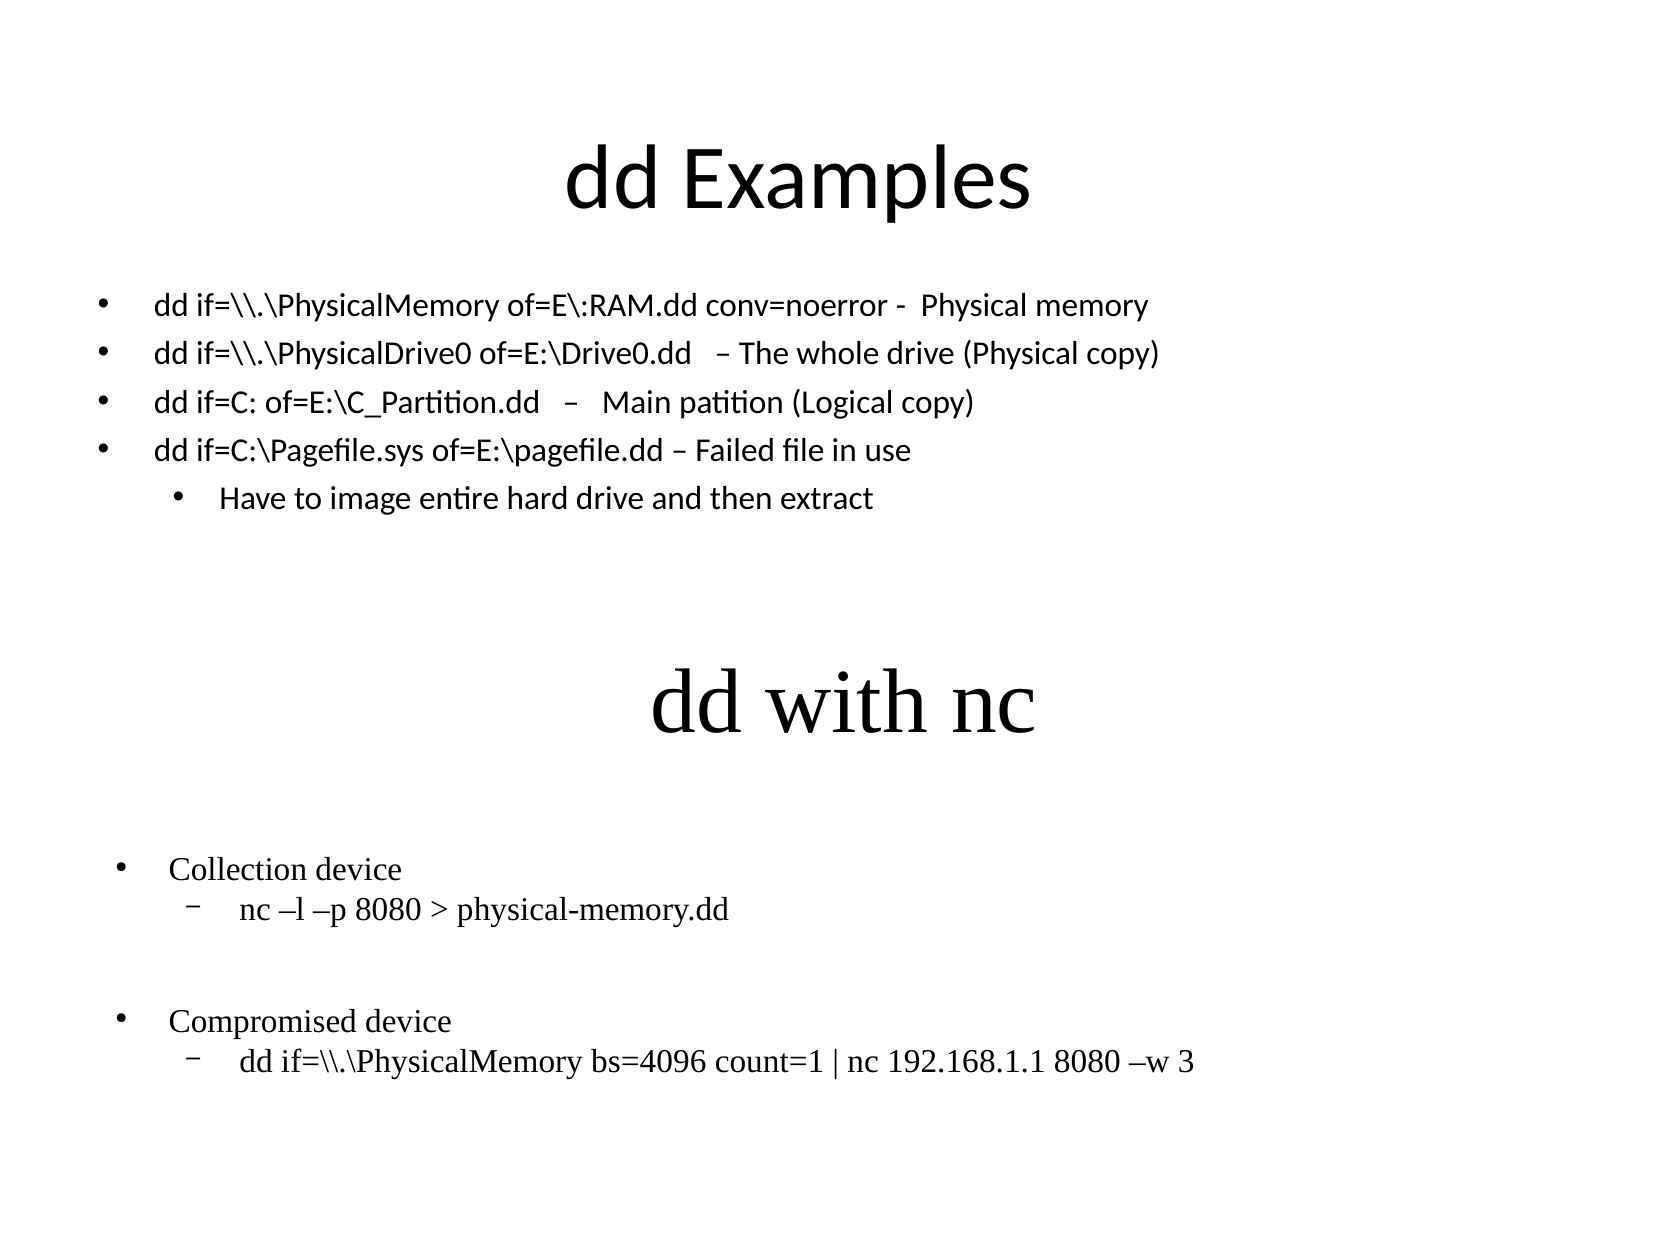

dd Examples
dd if=\\.\PhysicalMemory of=E\:RAM.dd conv=noerror - Physical memory
dd if=\\.\PhysicalDrive0 of=E:\Drive0.dd – The whole drive (Physical copy)
dd if=C: of=E:\C_Partition.dd – Main patition (Logical copy)
dd if=C:\Pagefile.sys of=E:\pagefile.dd – Failed file in use
Have to image entire hard drive and then extract
# dd with nc
Collection device
nc –l –p 8080 > physical-memory.dd
Compromised device
dd if=\\.\PhysicalMemory bs=4096 count=1 | nc 192.168.1.1 8080 –w 3